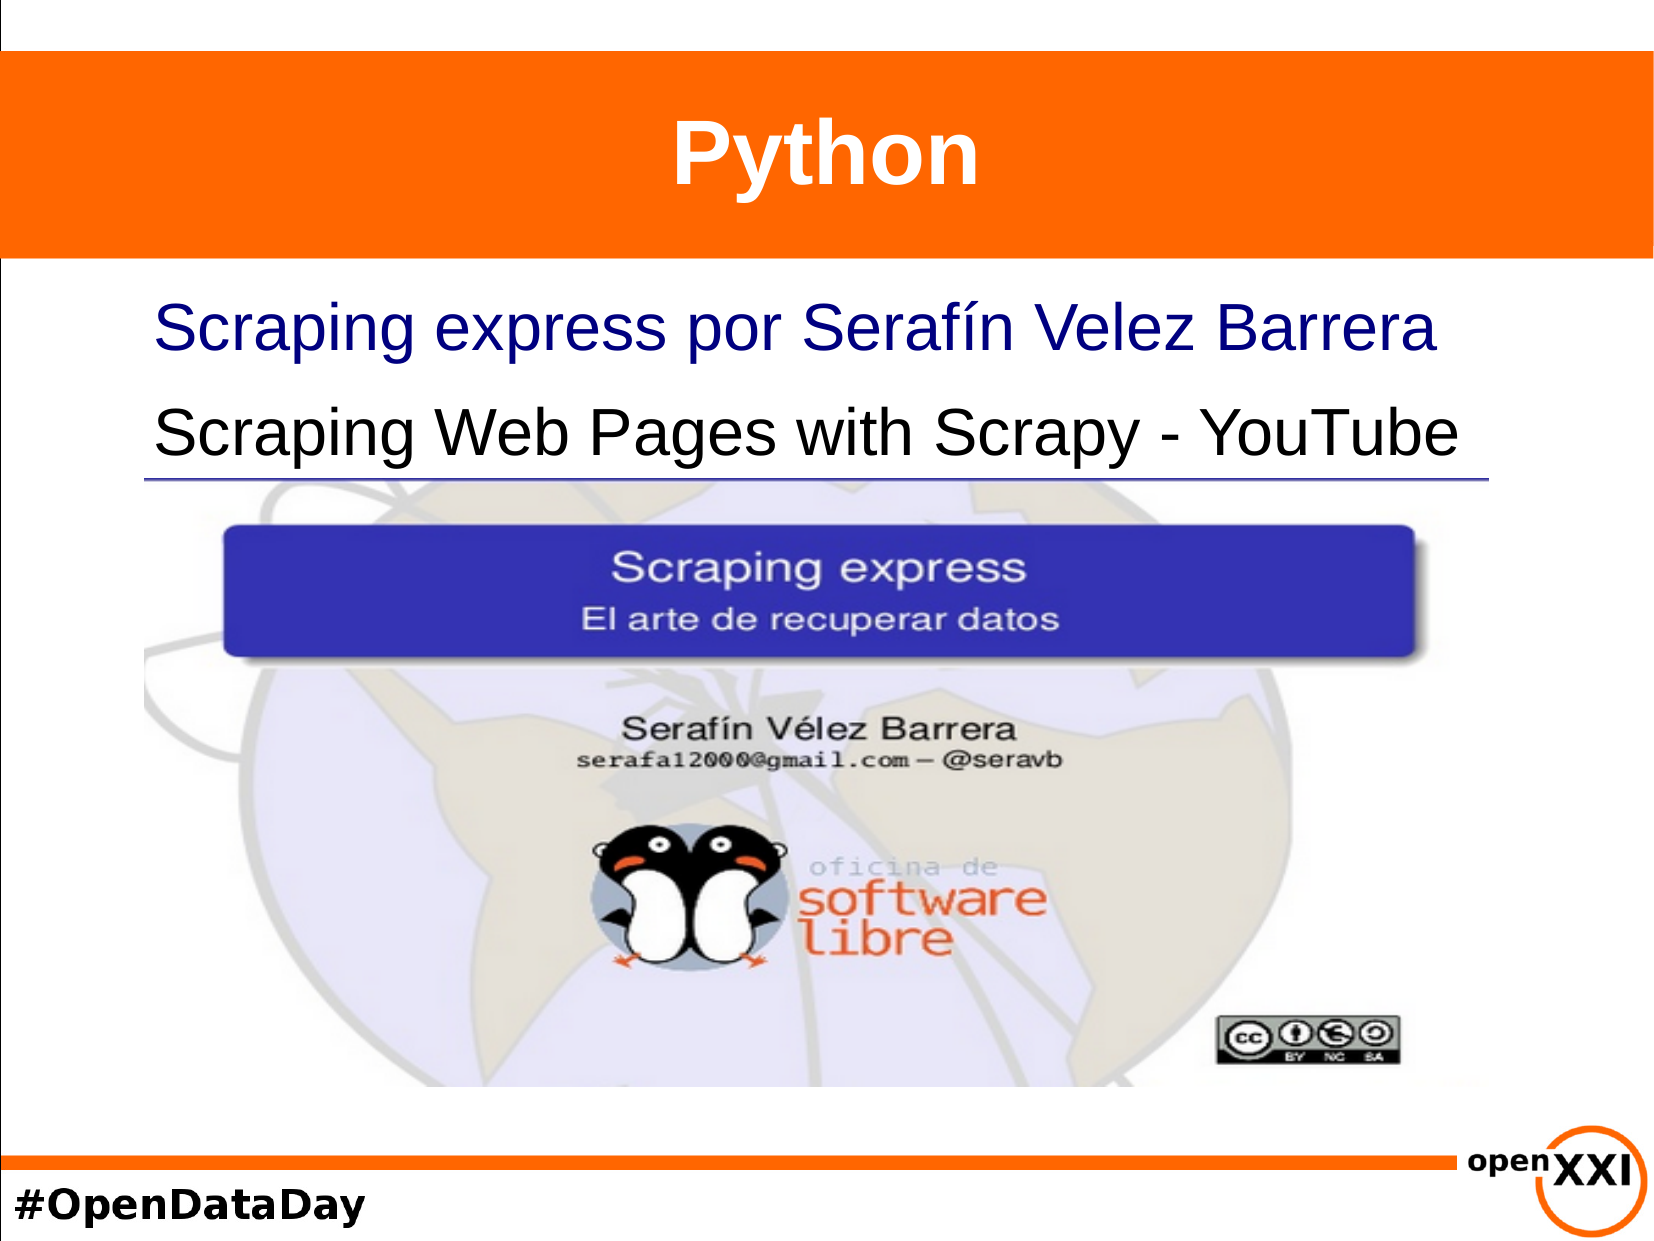

# Python
Scraping express por Serafín Velez Barrera
Scraping Web Pages with Scrapy - YouTube